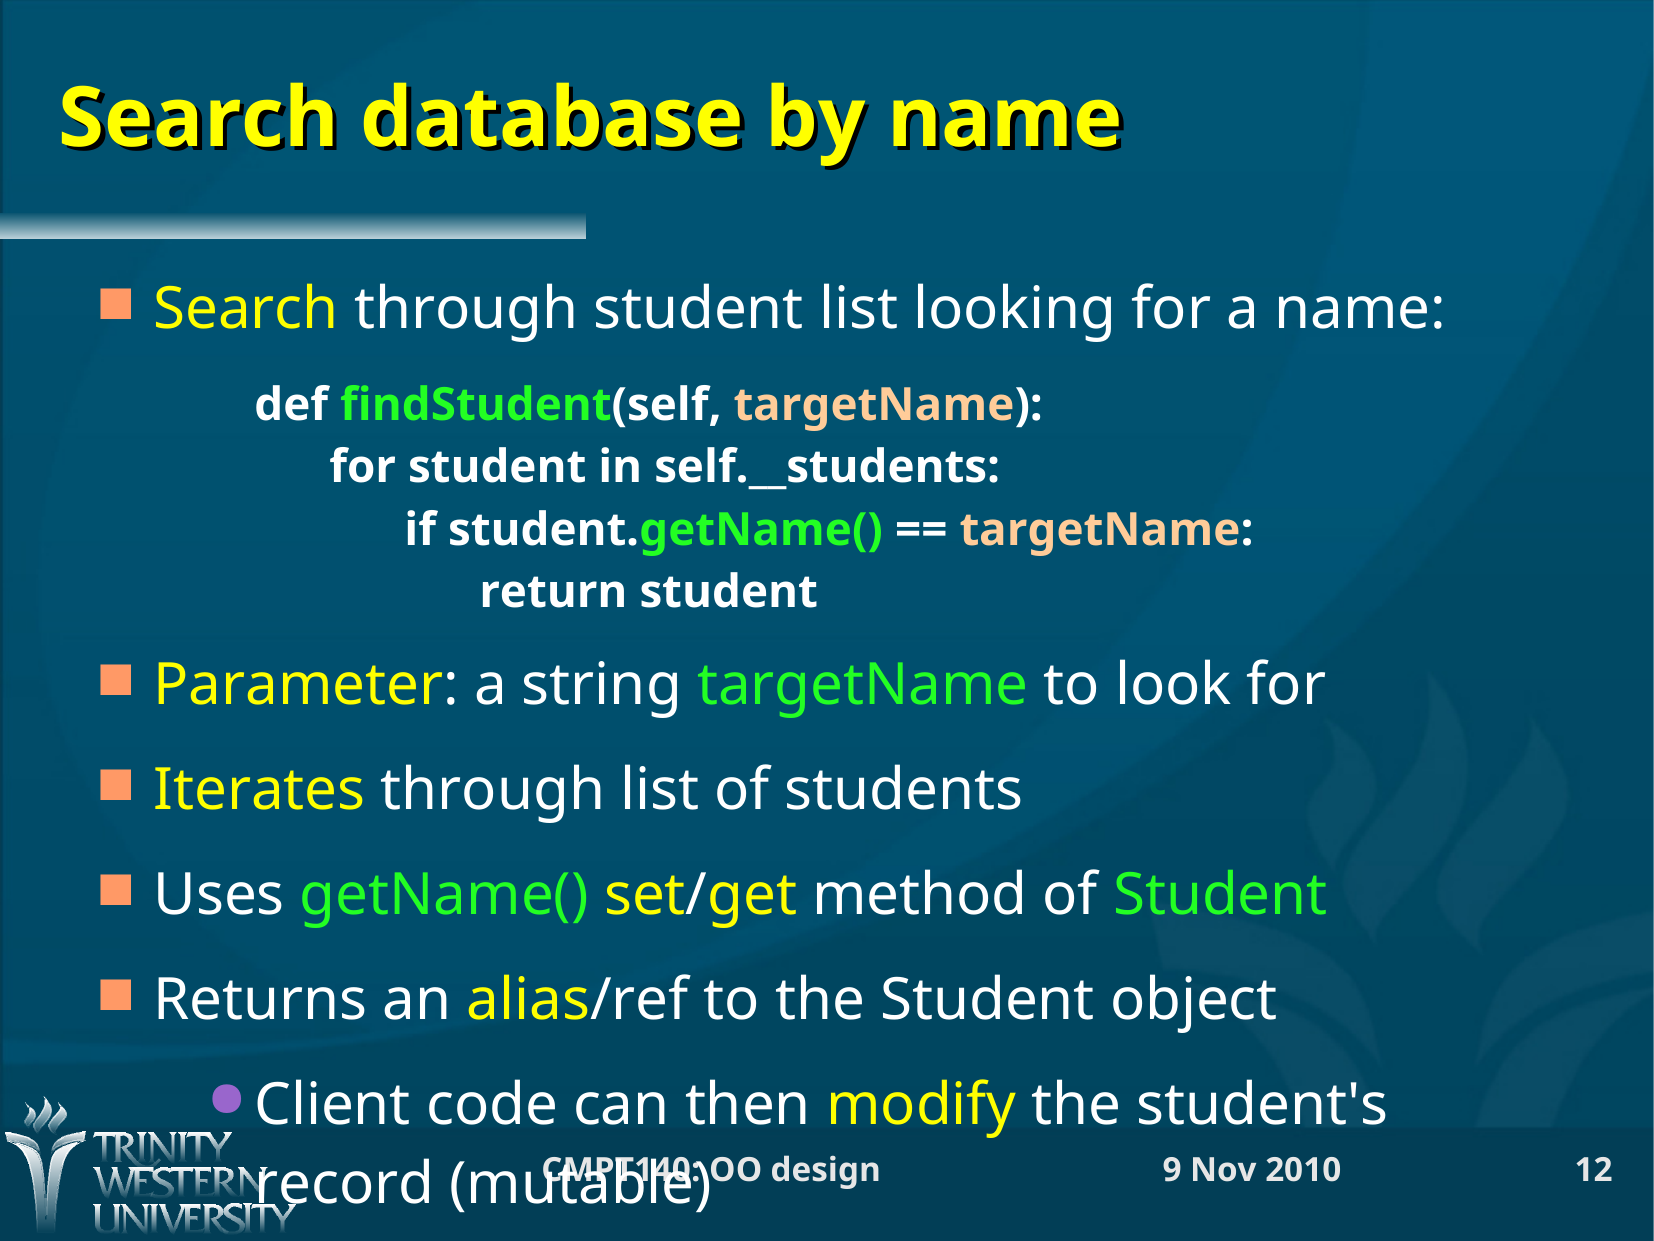

# Search database by name
Search through student list looking for a name:
def findStudent(self, targetName):
	for student in self.__students:
		if student.getName() == targetName:
			return student
Parameter: a string targetName to look for
Iterates through list of students
Uses getName() set/get method of Student
Returns an alias/ref to the Student object
Client code can then modify the student's record (mutable)
CMPT140: OO design
9 Nov 2010
12